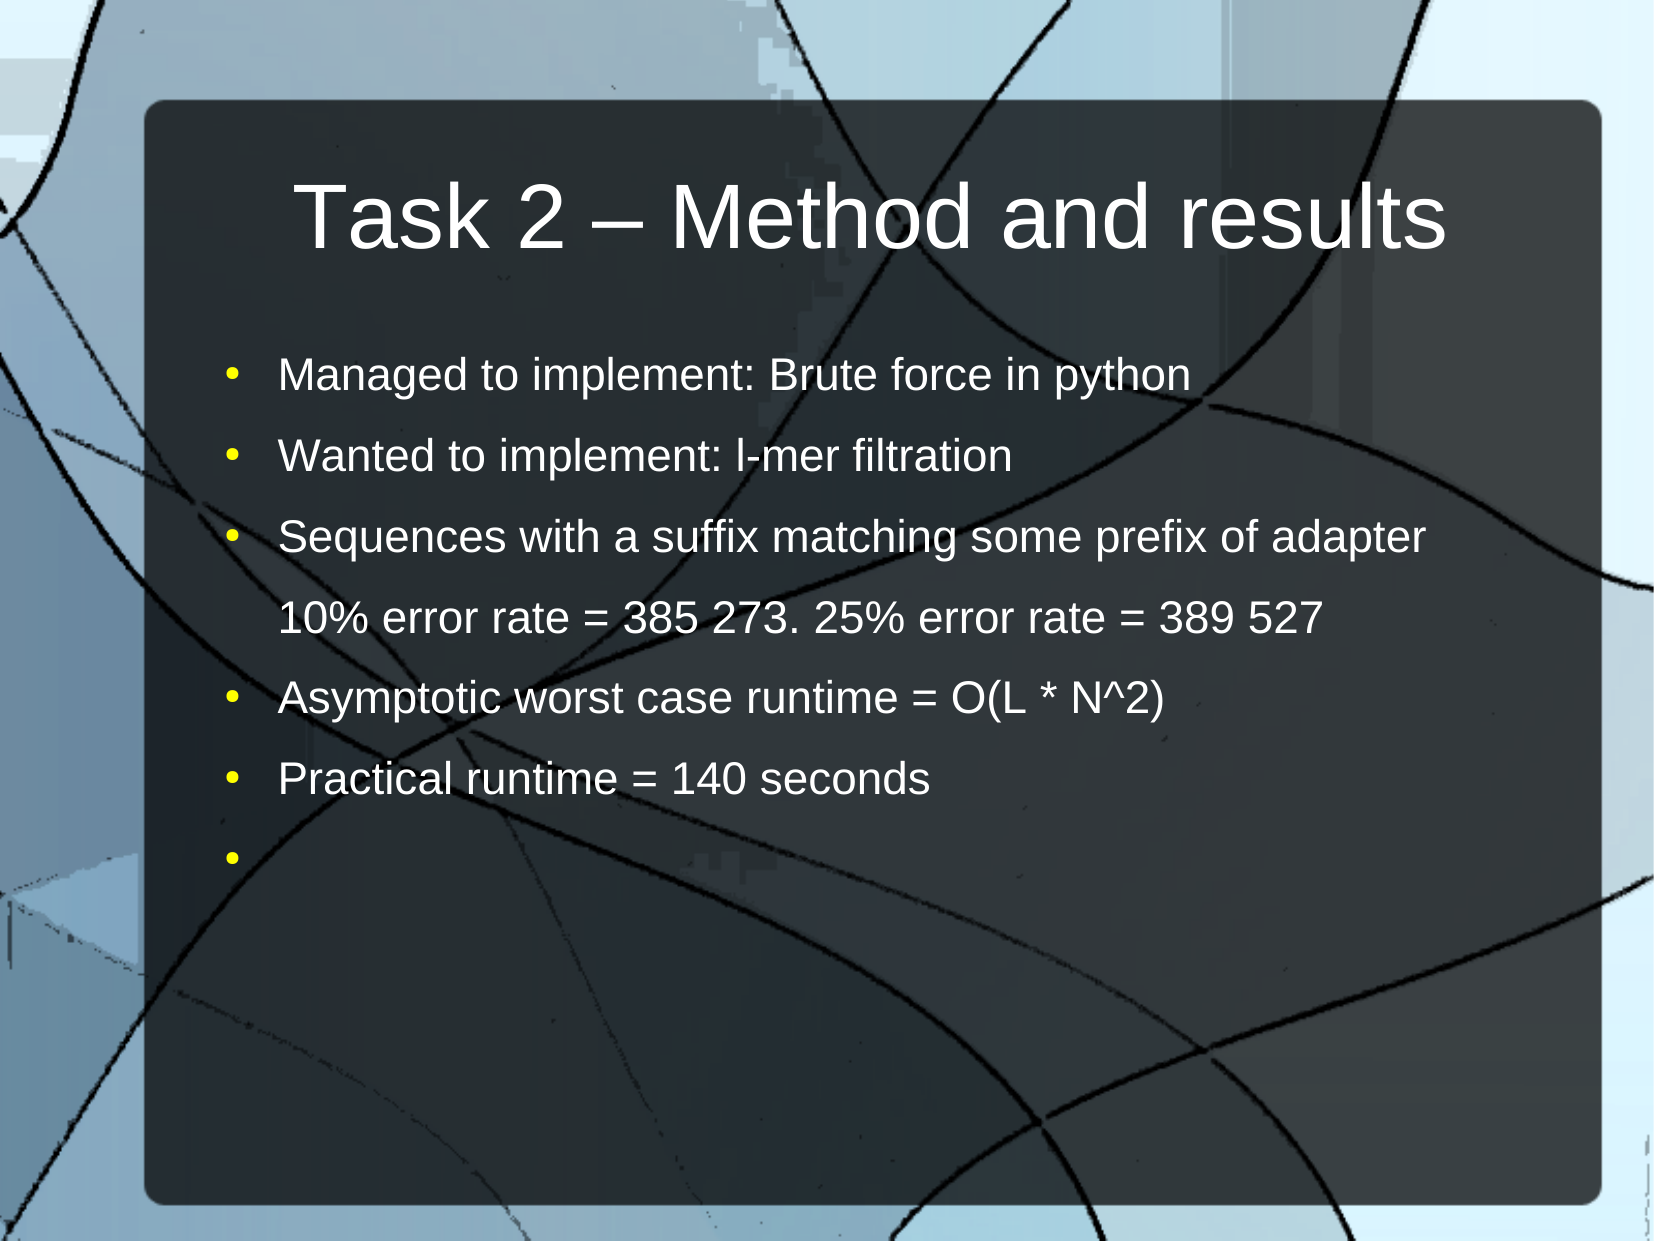

# Task 2 – Method and results
Managed to implement: Brute force in python
Wanted to implement: l-mer filtration
Sequences with a suffix matching some prefix of adapter
10% error rate = 385 273. 25% error rate = 389 527
Asymptotic worst case runtime = O(L * N^2)
Practical runtime = 140 seconds